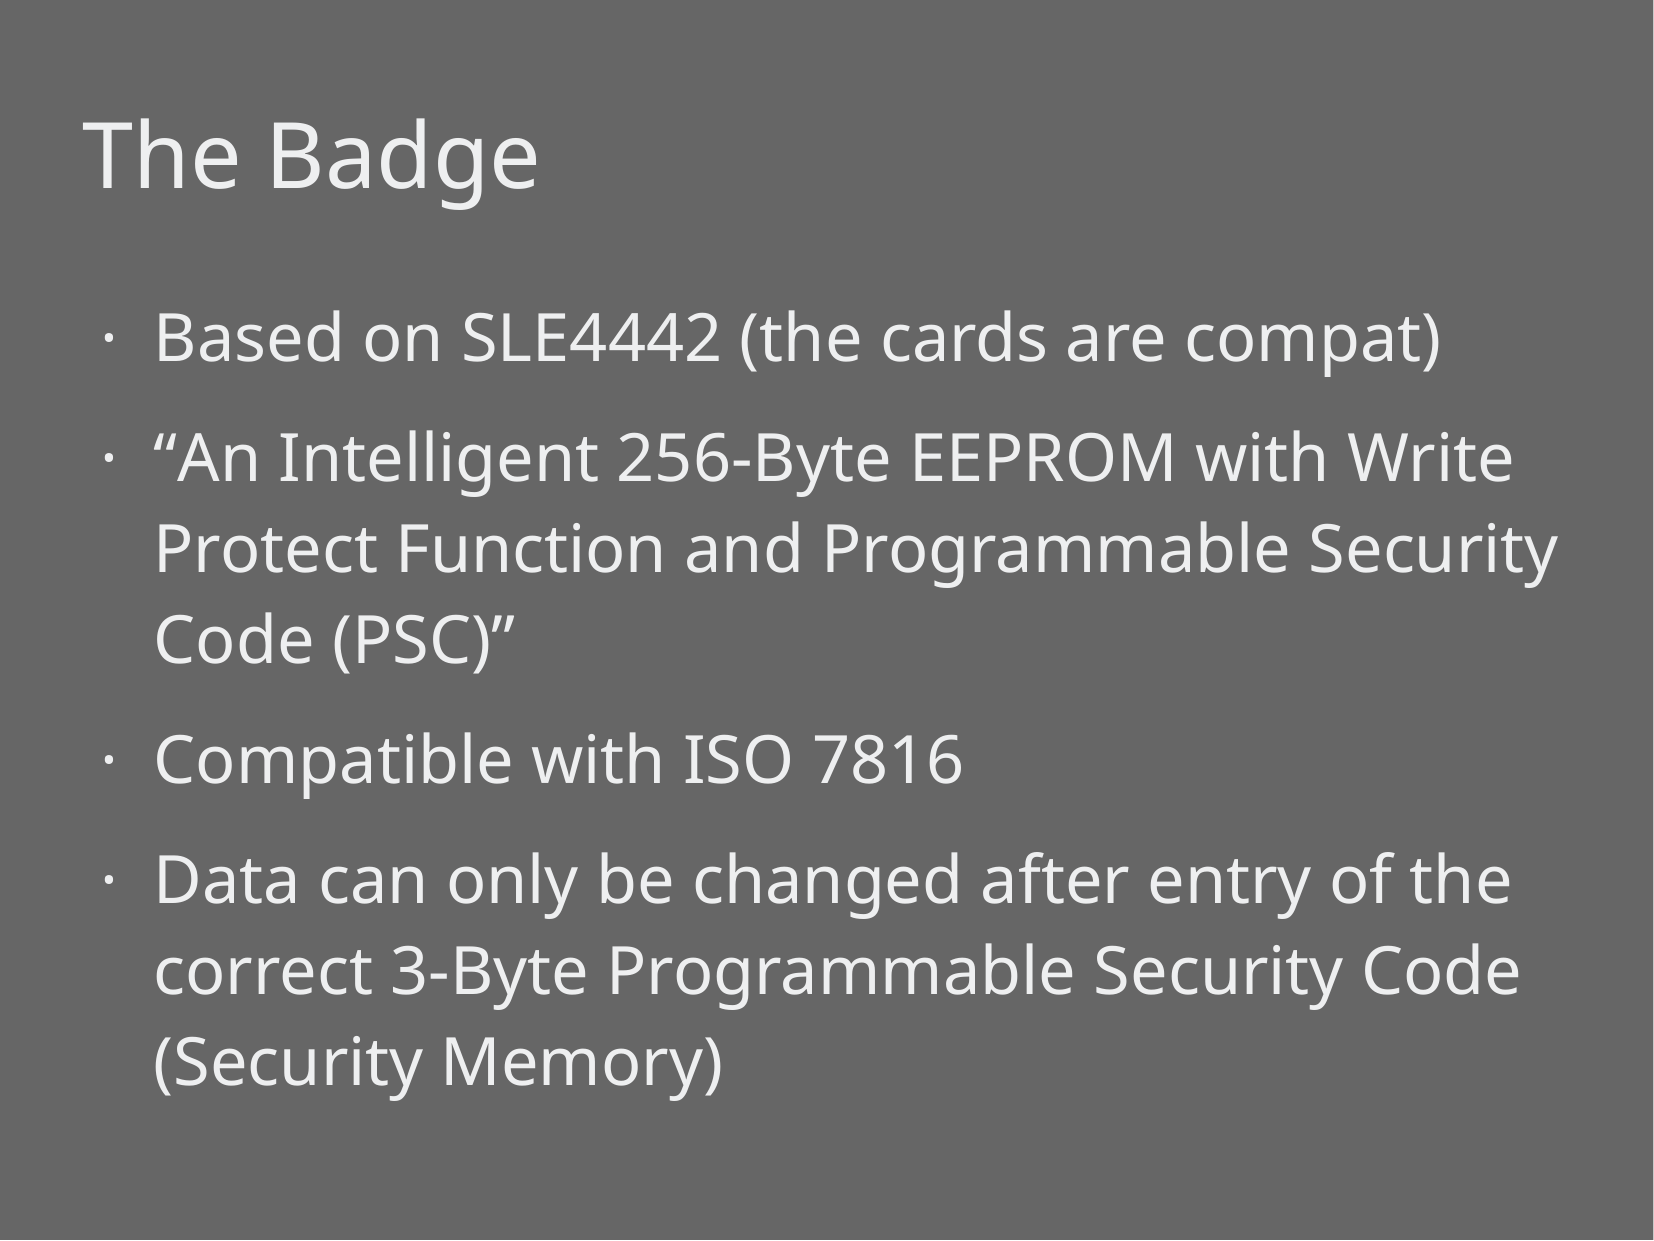

# The Badge
Based on SLE4442 (the cards are compat)
“An Intelligent 256-Byte EEPROM with Write Protect Function and Programmable Security Code (PSC)”
Compatible with ISO 7816
Data can only be changed after entry of the correct 3-Byte Programmable Security Code (Security Memory)